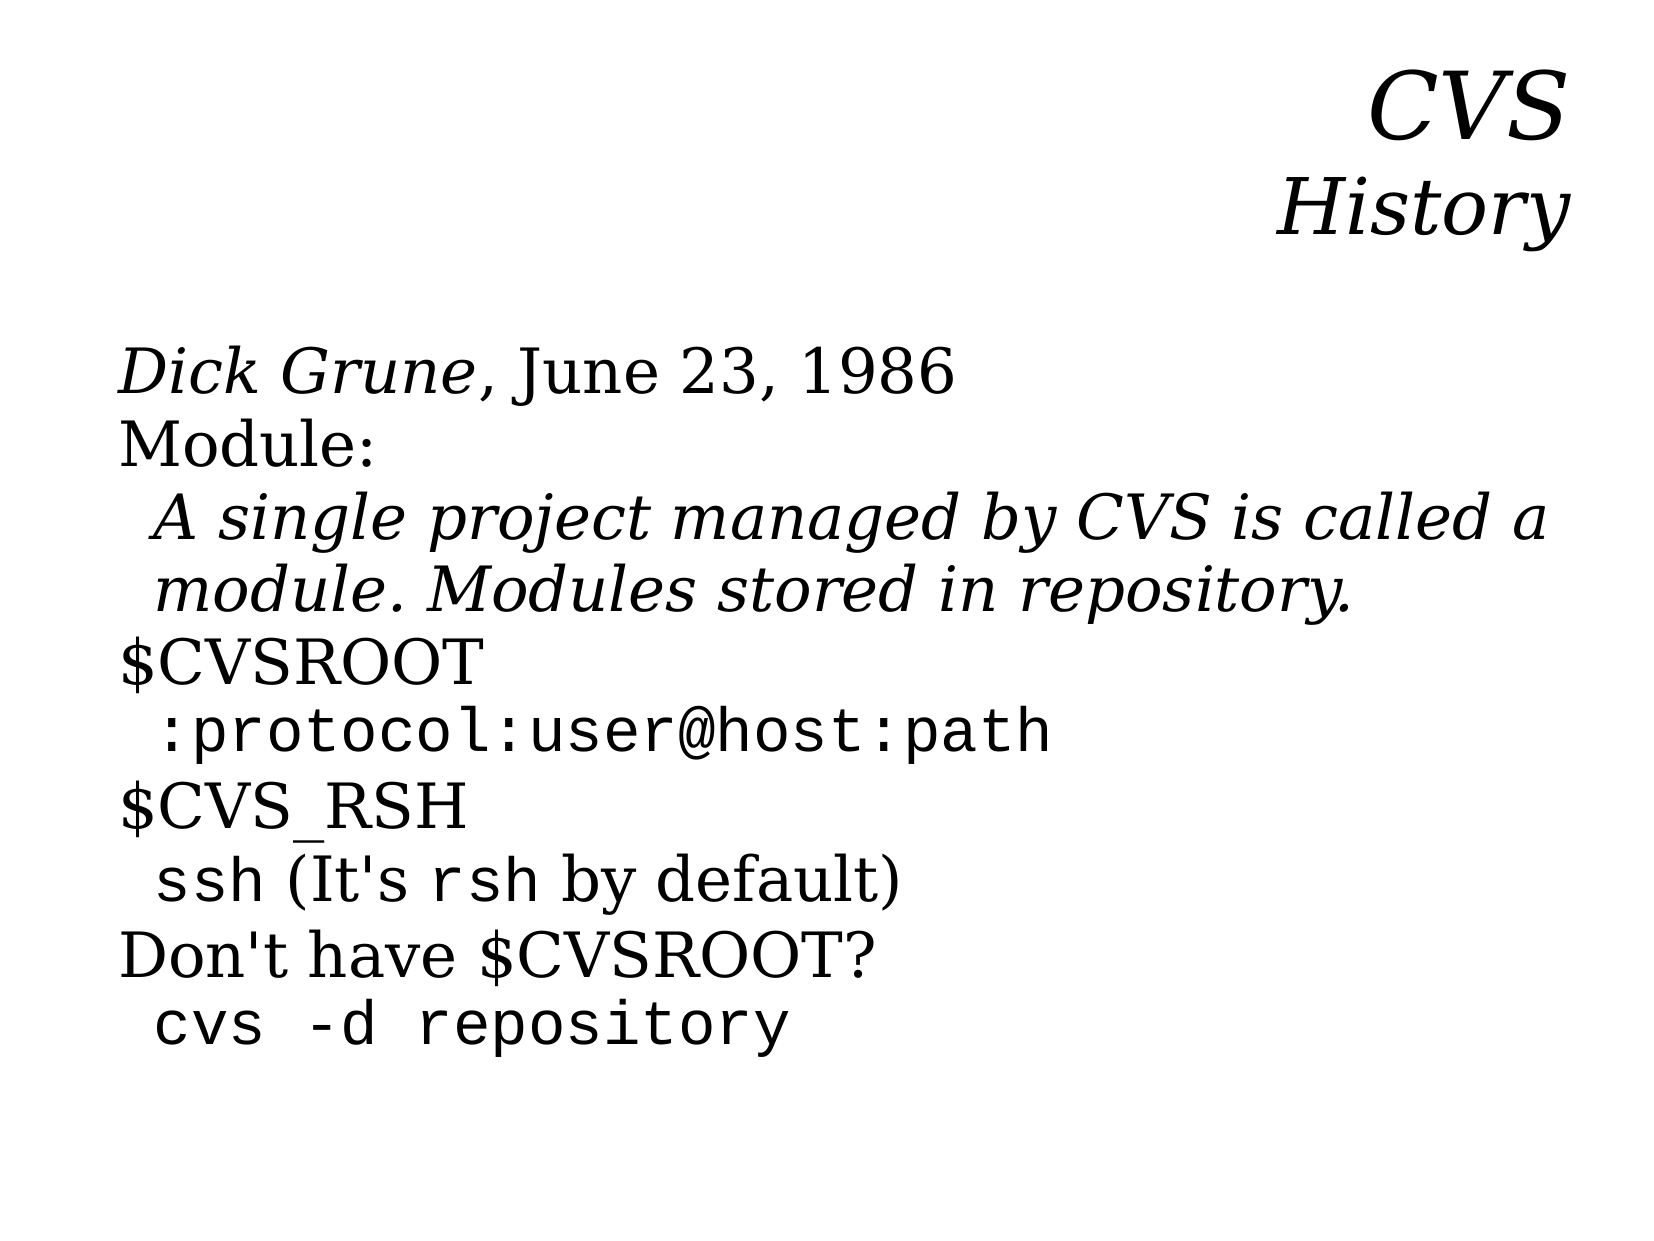

# CVS History
Dick Grune, June 23, 1986
Module:
A single project managed by CVS is called a module. Modules stored in repository.
$CVSROOT
:protocol:user@host:path
$CVS_RSH
ssh (It's rsh by default)
Don't have $CVSROOT?
cvs -d repository